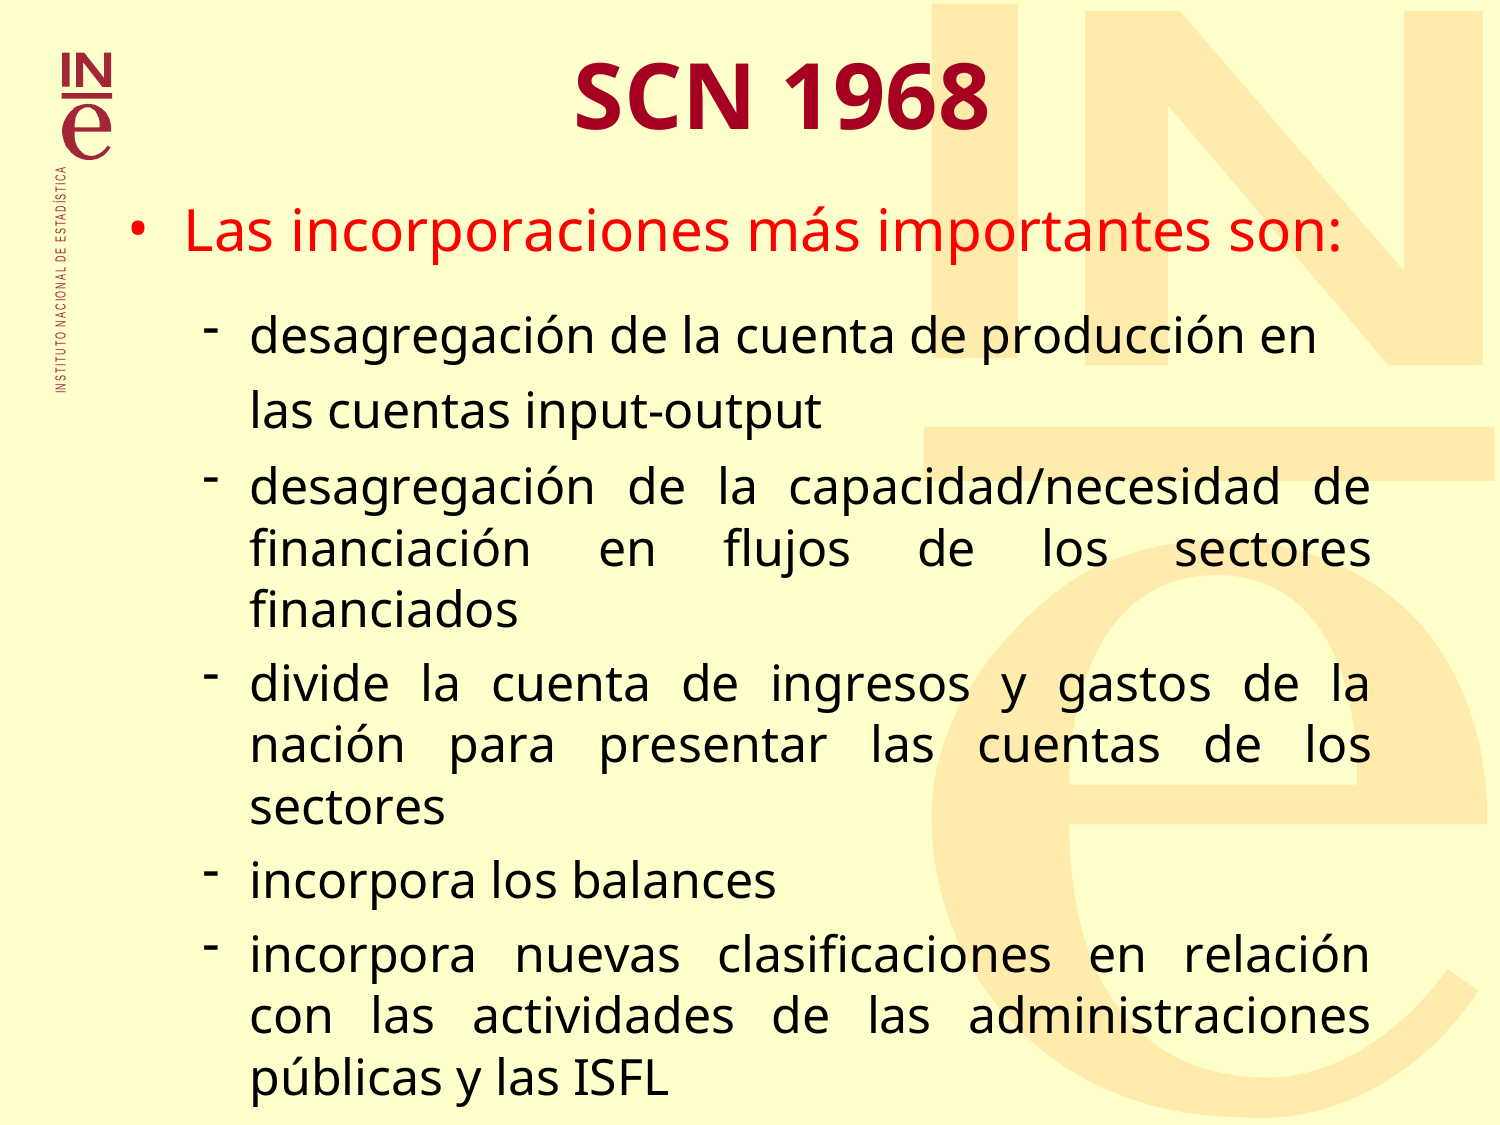

# SCN 1968
Las incorporaciones más importantes son:
desagregación de la cuenta de producción en las cuentas input-output
desagregación de la capacidad/necesidad de financiación en flujos de los sectores financiados
divide la cuenta de ingresos y gastos de la nación para presentar las cuentas de los sectores
incorpora los balances
incorpora nuevas clasificaciones en relación con las actividades de las administraciones públicas y las ISFL
integra los datos a precios constantes para los bienes y servicios